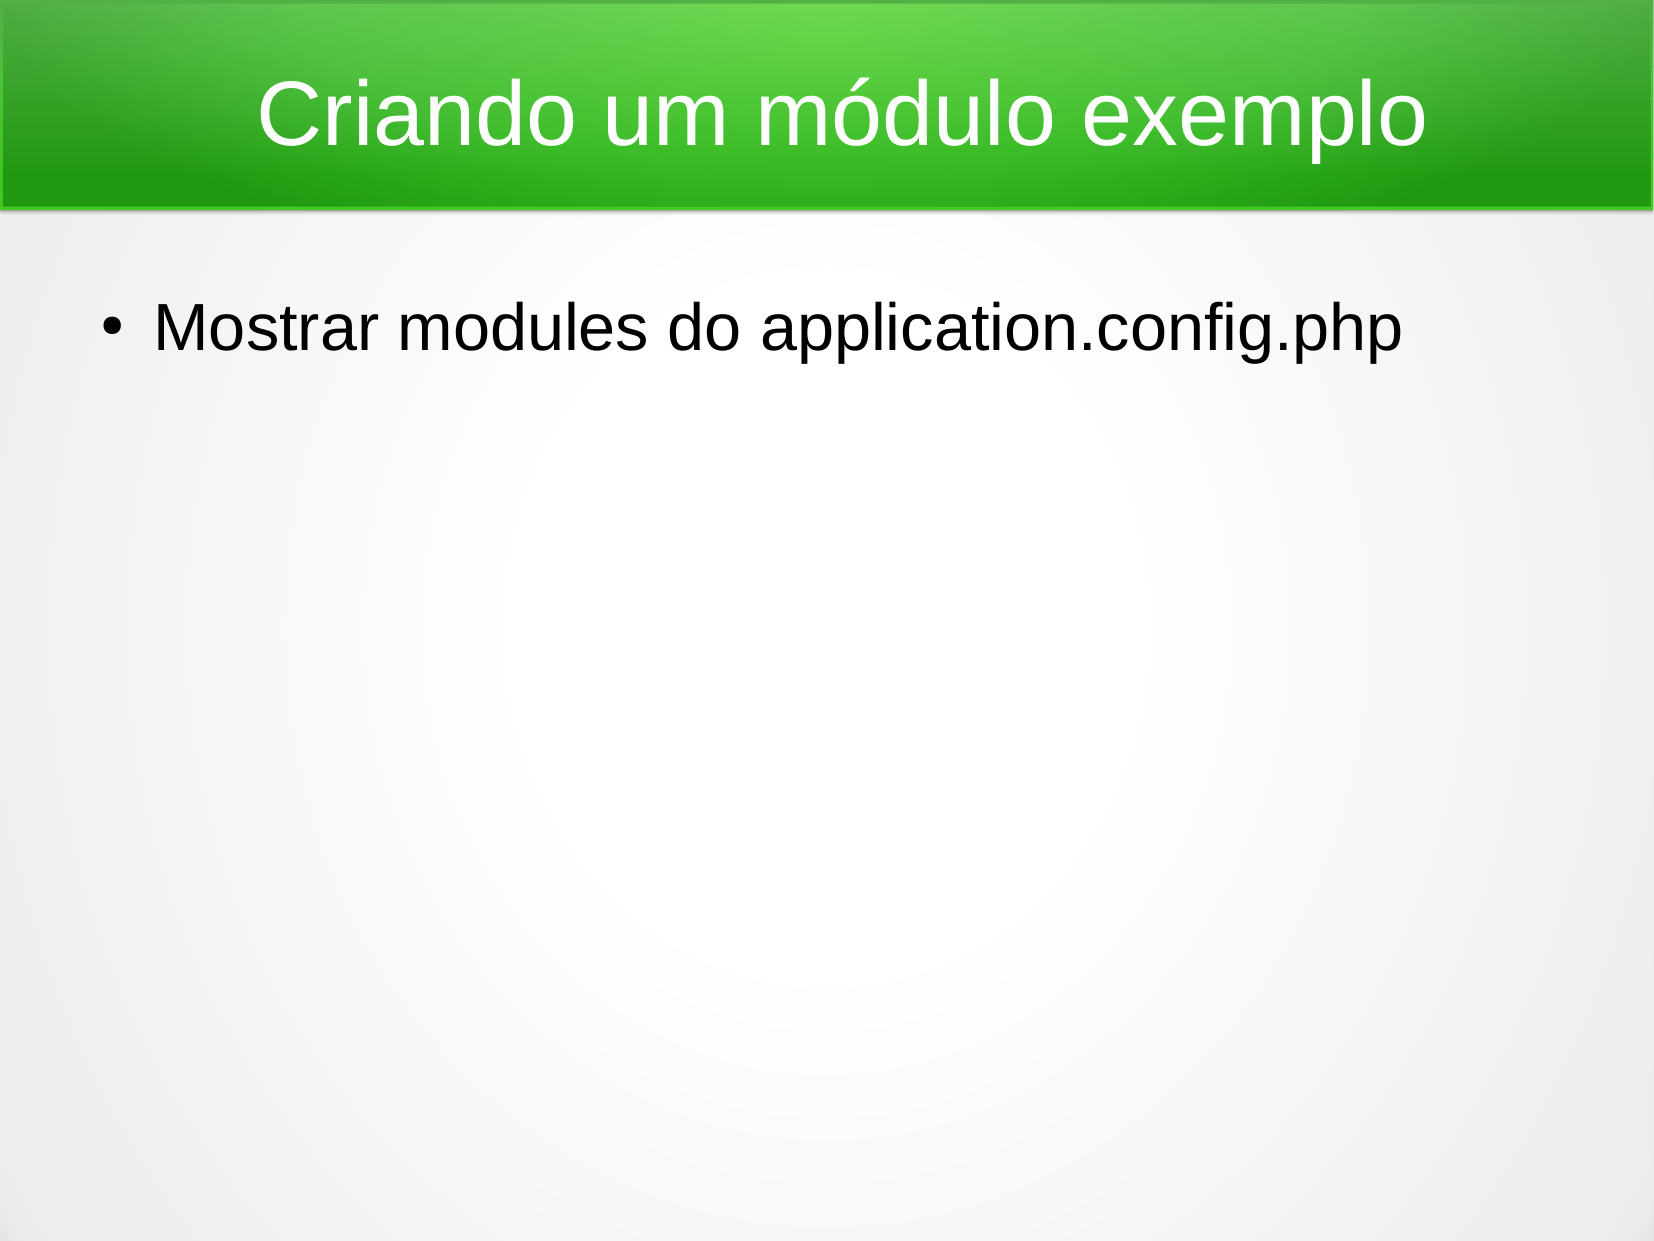

# Criando um módulo exemplo
Mostrar modules do application.config.php